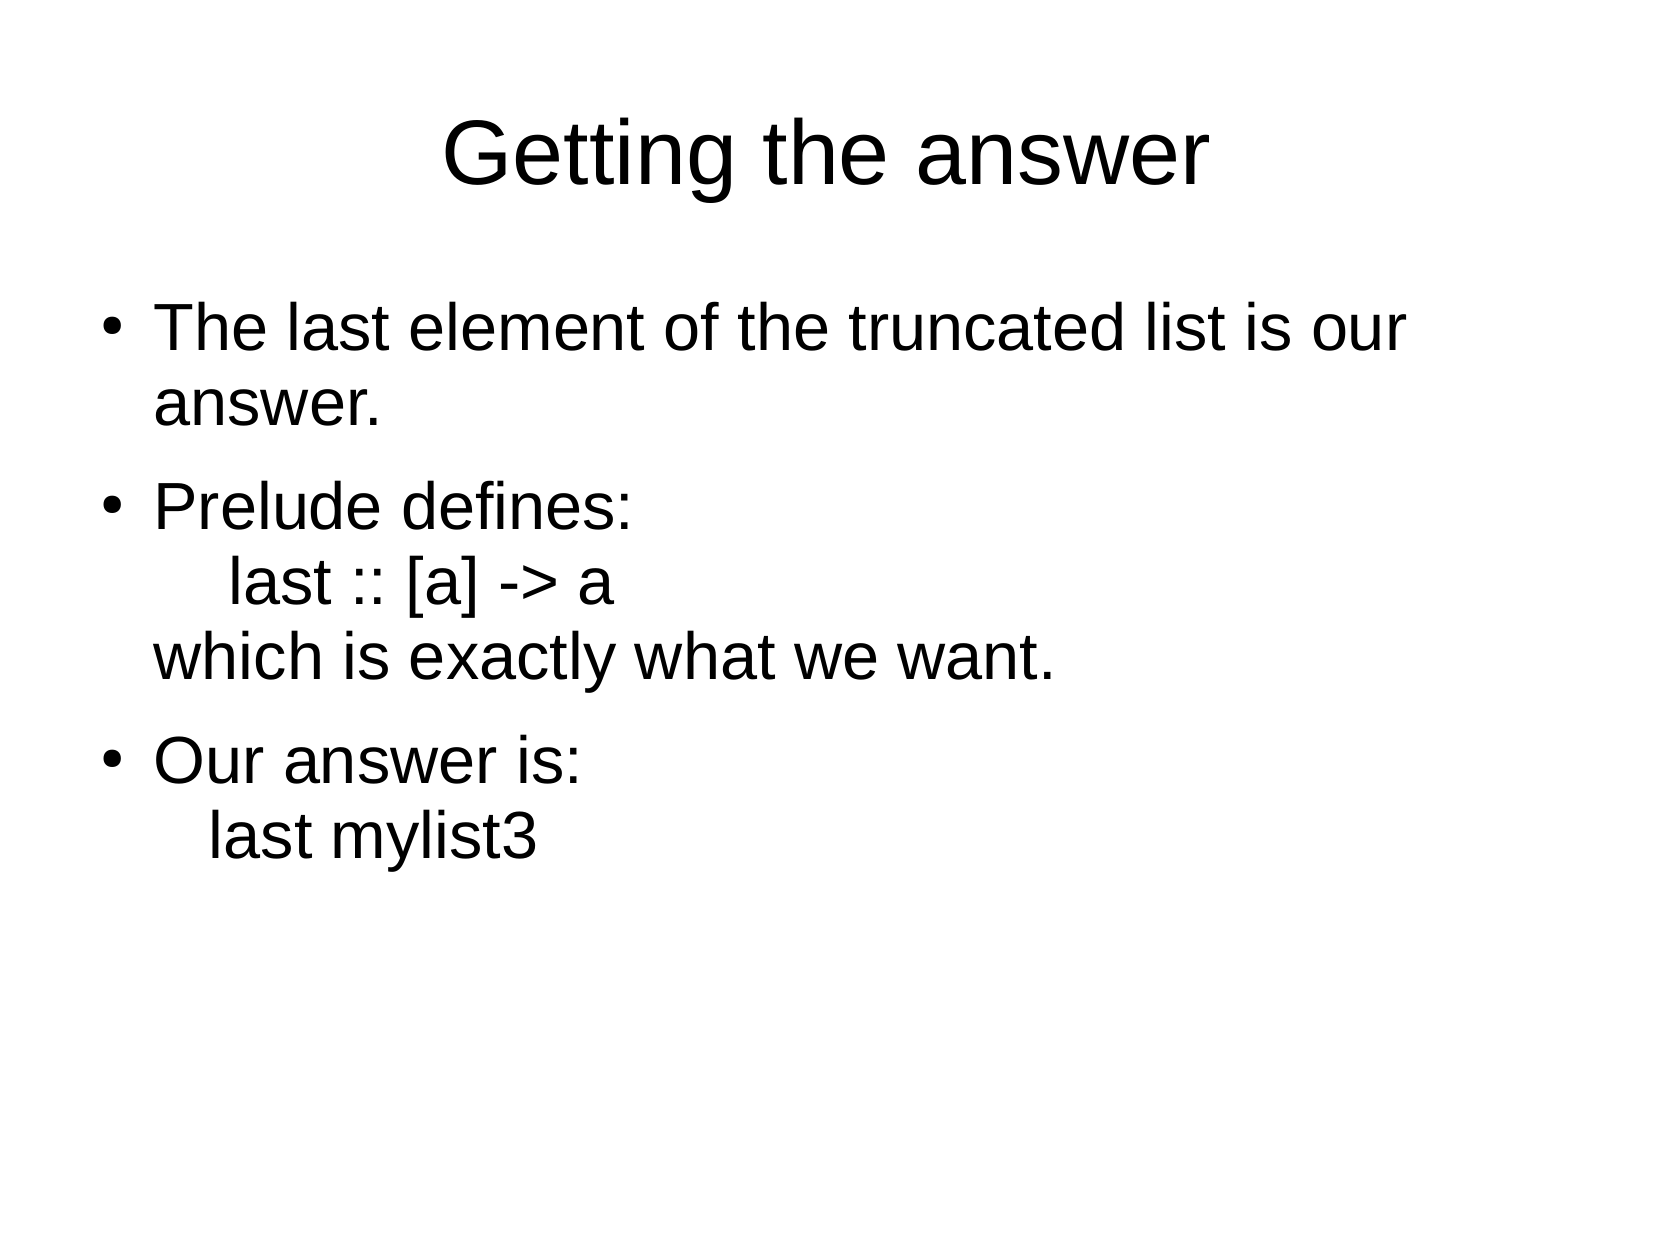

# Getting the answer
The last element of the truncated list is our answer.
Prelude defines:
	last :: [a] -> a
which is exactly what we want.
Our answer is:
 last mylist3